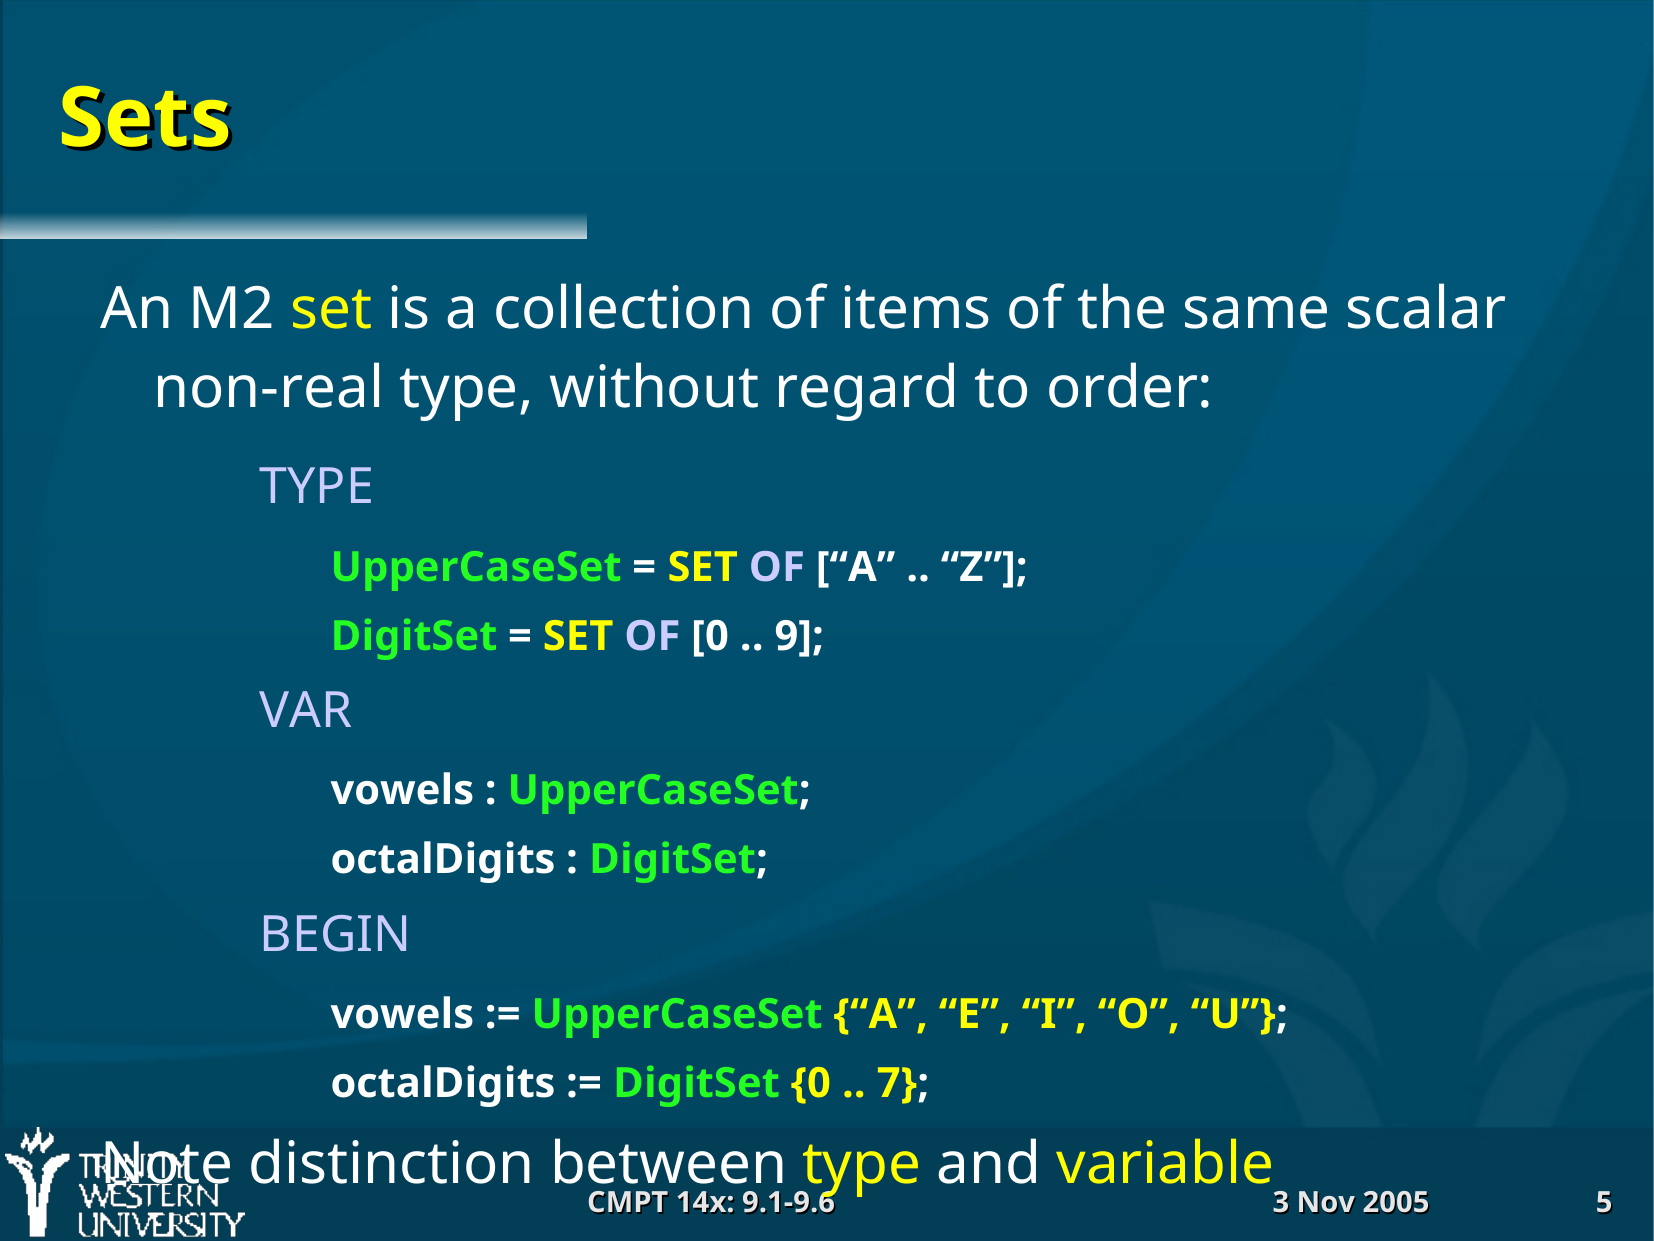

# Sets
An M2 set is a collection of items of the same scalar non-real type, without regard to order:
TYPE
UpperCaseSet = SET OF [“A” .. “Z”];
DigitSet = SET OF [0 .. 9];
VAR
vowels : UpperCaseSet;
octalDigits : DigitSet;
BEGIN
vowels := UpperCaseSet {“A”, “E”, “I”, “O”, “U”};
octalDigits := DigitSet {0 .. 7};
Note distinction between type and variable
Constructors initialize the set variables
CMPT 14x: 9.1-9.6
3 Nov 2005
5